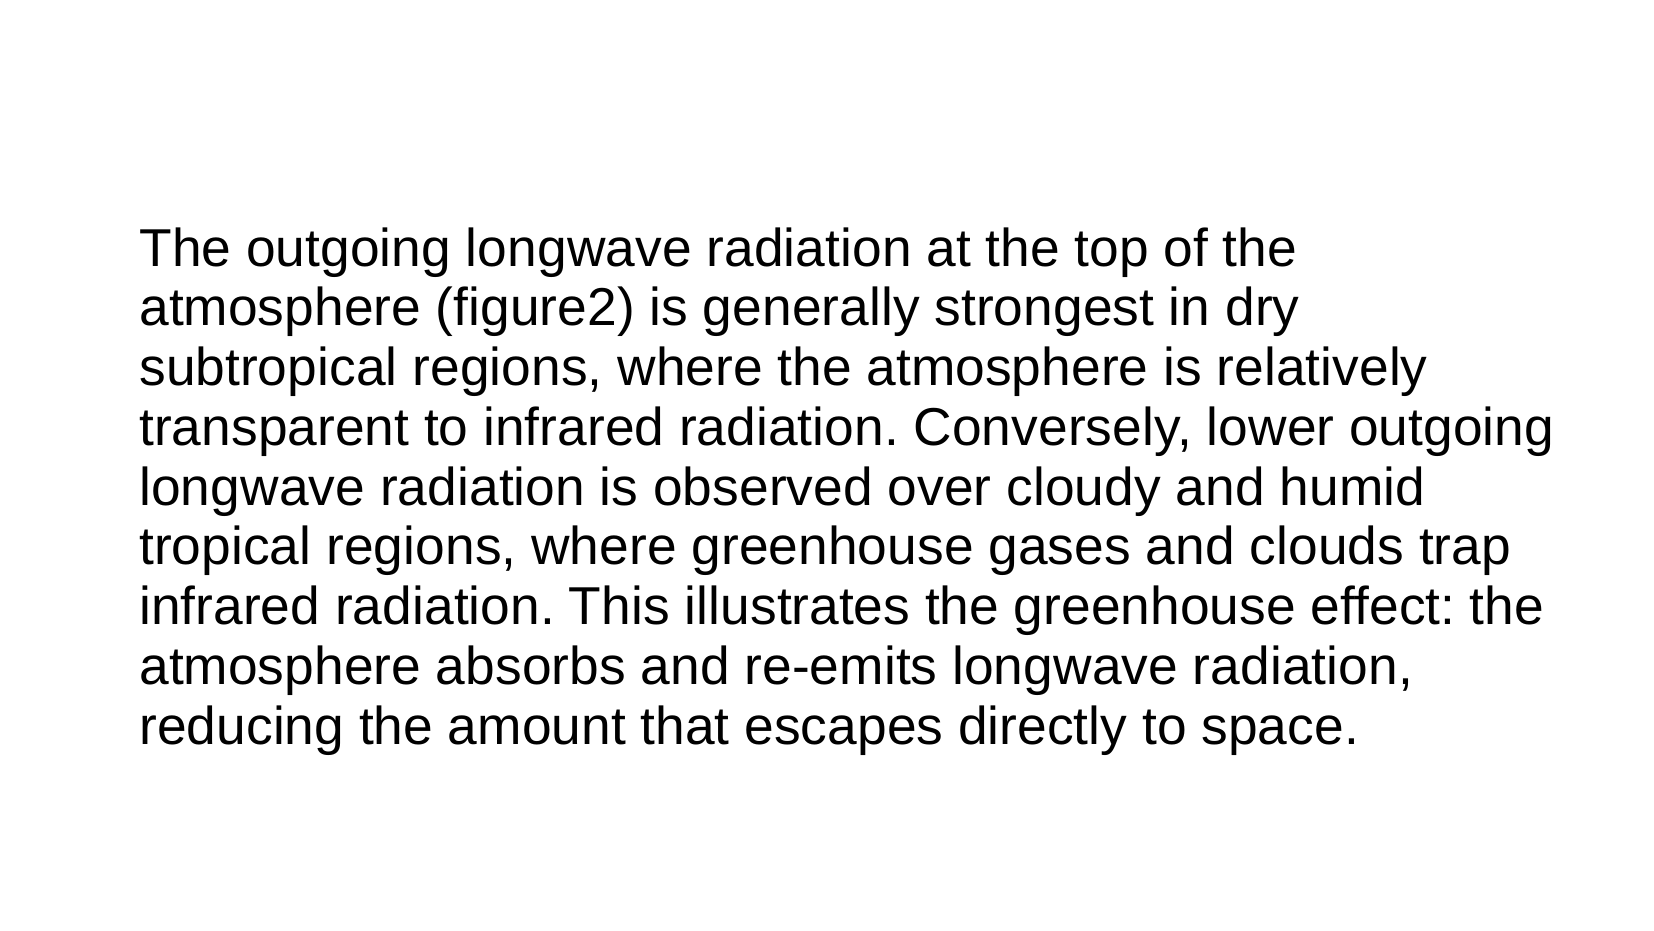

# The outgoing longwave radiation at the top of the atmosphere (figure2) is generally strongest in dry subtropical regions, where the atmosphere is relatively transparent to infrared radiation. Conversely, lower outgoing longwave radiation is observed over cloudy and humid tropical regions, where greenhouse gases and clouds trap infrared radiation. This illustrates the greenhouse effect: the atmosphere absorbs and re-emits longwave radiation, reducing the amount that escapes directly to space.